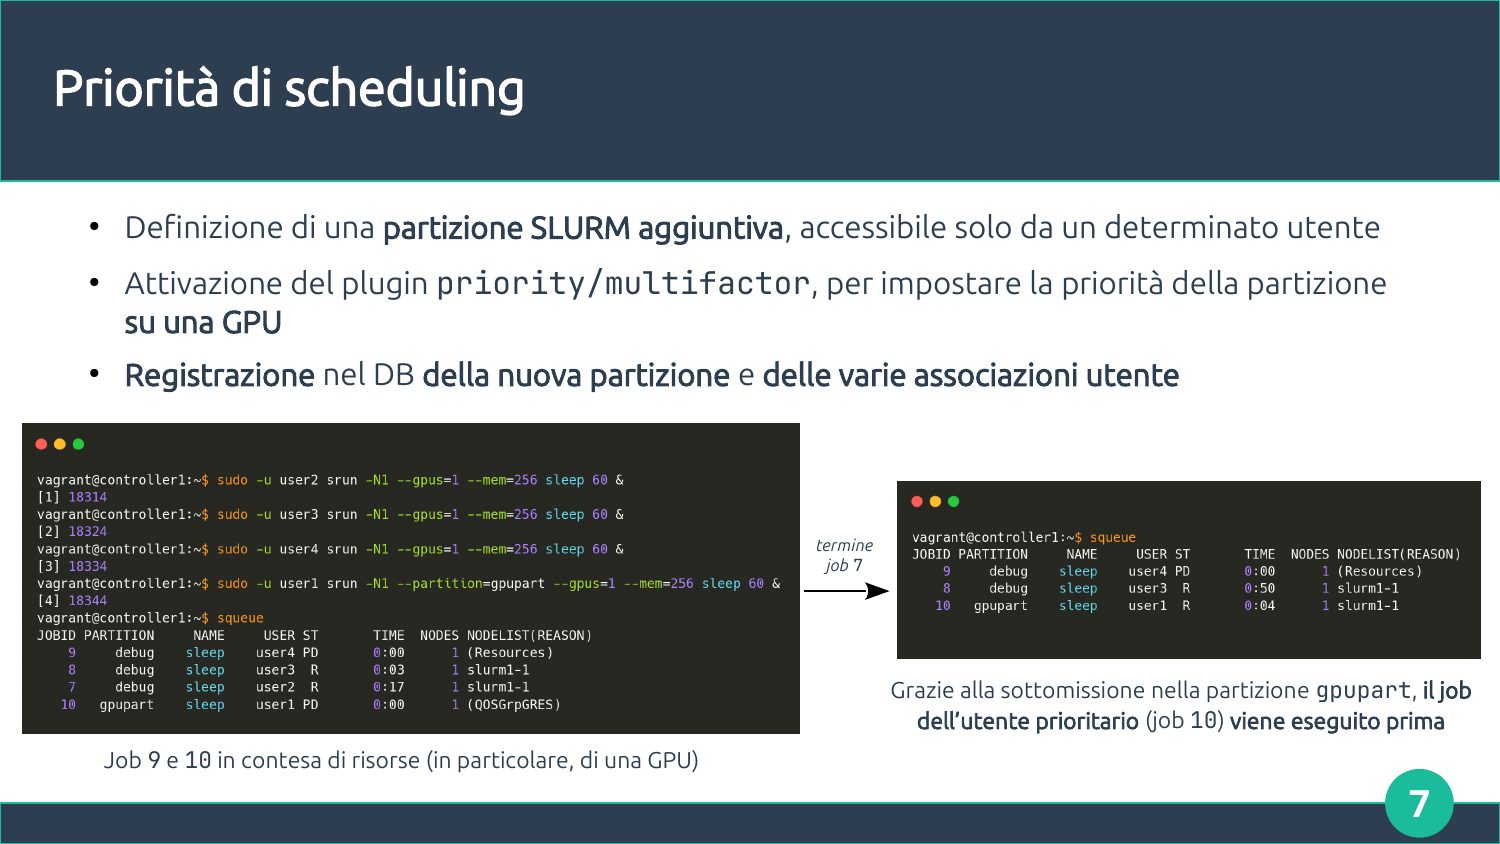

# Priorità di scheduling
Definizione di una partizione SLURM aggiuntiva, accessibile solo da un determinato utente
Attivazione del plugin priority/multifactor, per impostare la priorità della partizione su una GPU
Registrazione nel DB della nuova partizione e delle varie associazioni utente
termine
job 7
Grazie alla sottomissione nella partizione gpupart, il job dell’utente prioritario (job 10) viene eseguito prima
Job 9 e 10 in contesa di risorse (in particolare, di una GPU)
7